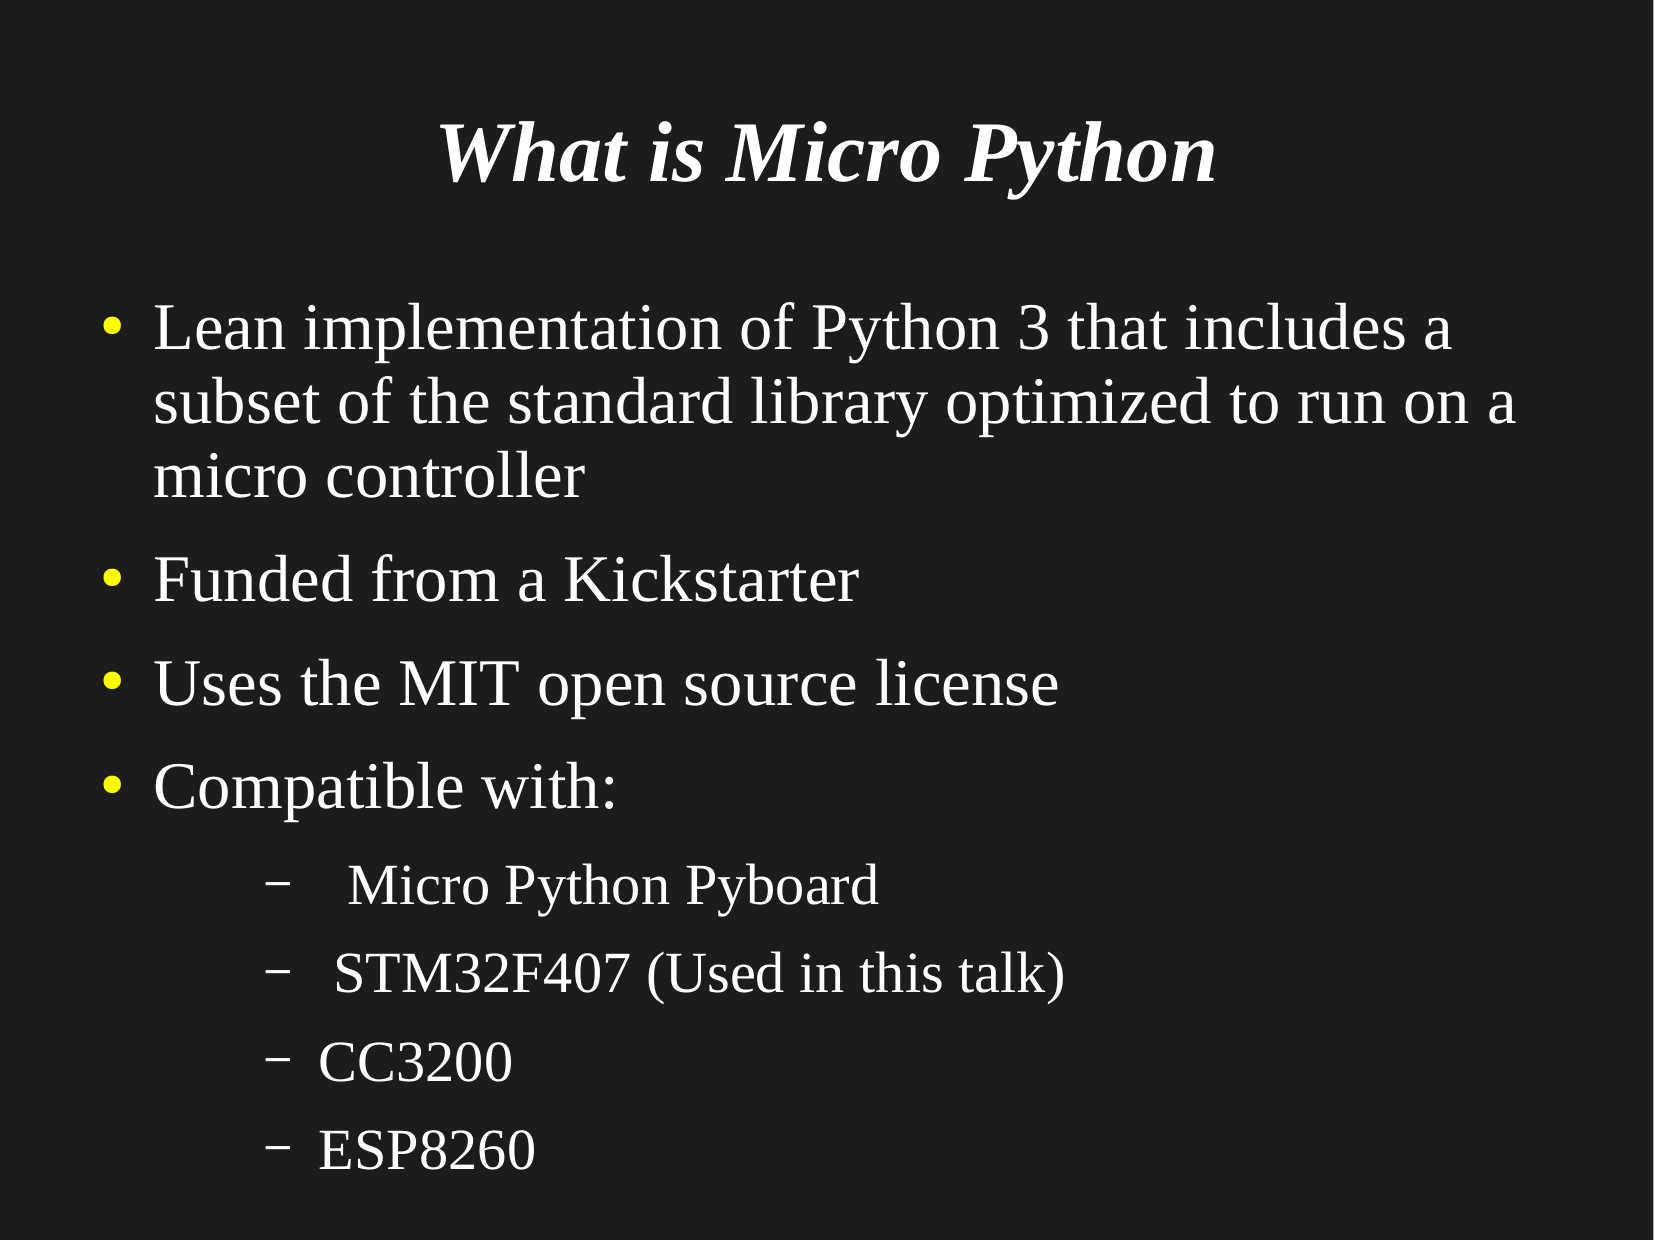

# What is Micro Python
Lean implementation of Python 3 that includes a subset of the standard library optimized to run on a micro controller
Funded from a Kickstarter
Uses the MIT open source license
Compatible with:
 Micro Python Pyboard
 STM32F407 (Used in this talk)
CC3200
ESP8260